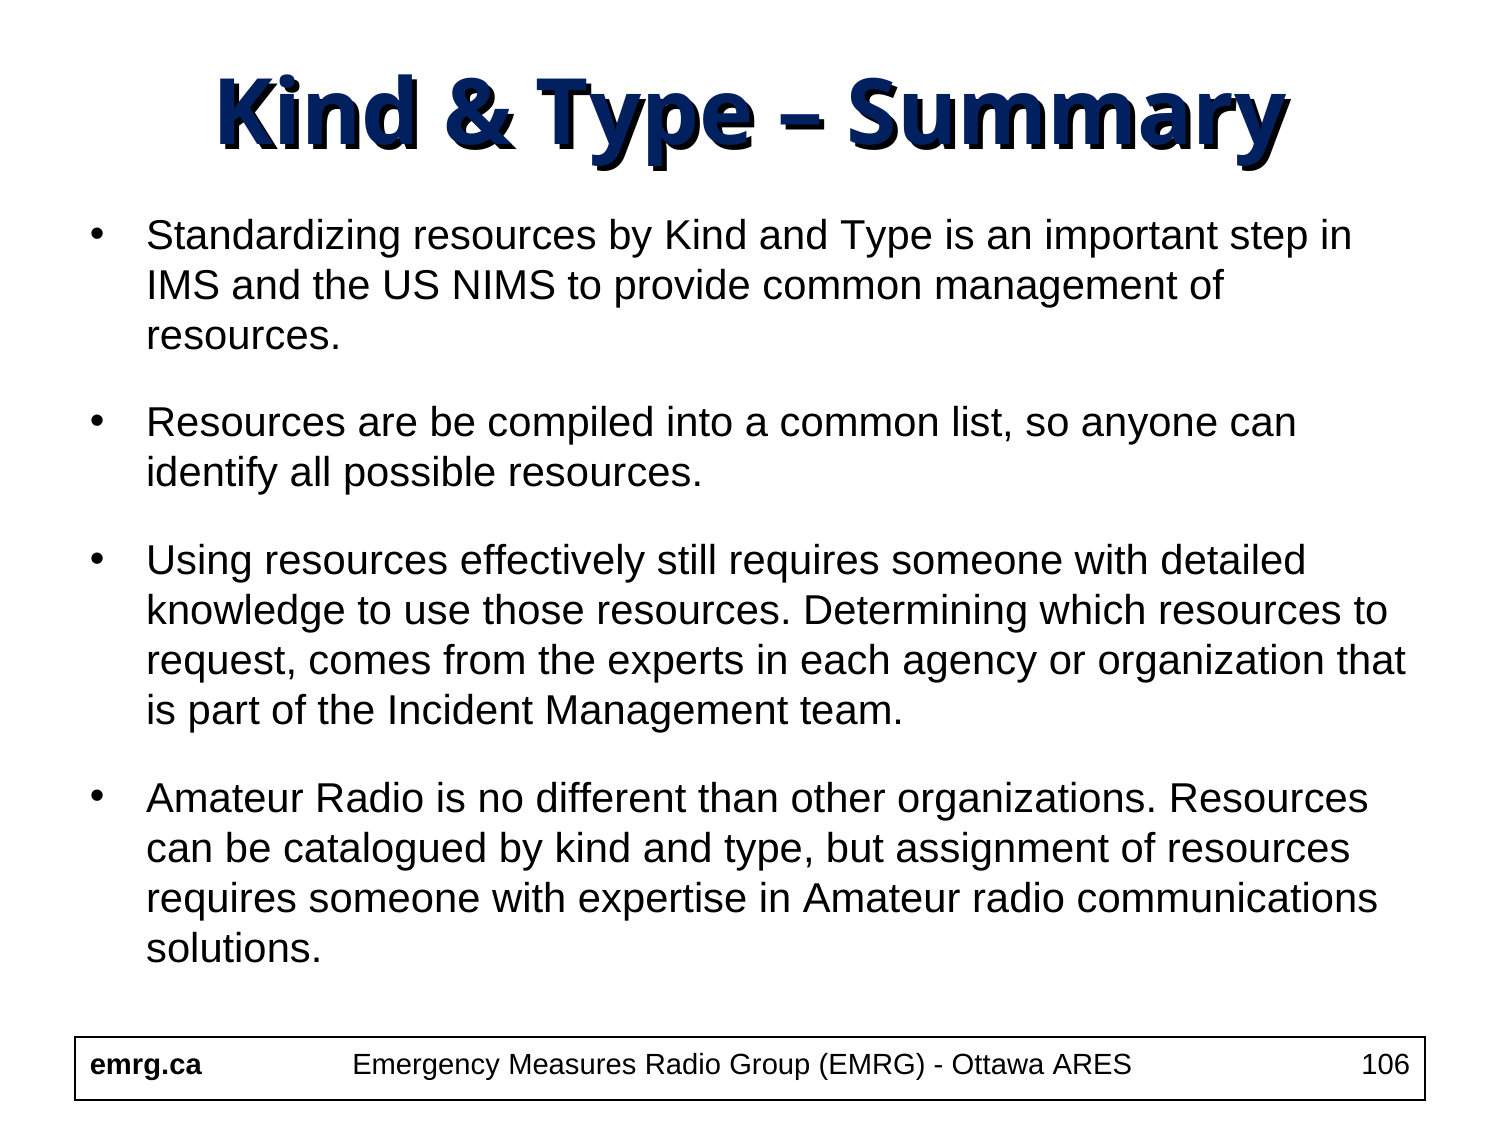

Kind & Type – Summary
Standardizing resources by Kind and Type is an important step in IMS and the US NIMS to provide common management of resources.
Resources are be compiled into a common list, so anyone can identify all possible resources.
Using resources effectively still requires someone with detailed knowledge to use those resources. Determining which resources to request, comes from the experts in each agency or organization that is part of the Incident Management team.
Amateur Radio is no different than other organizations. Resources can be catalogued by kind and type, but assignment of resources requires someone with expertise in Amateur radio communications solutions.
Emergency Measures Radio Group (EMRG) - Ottawa ARES